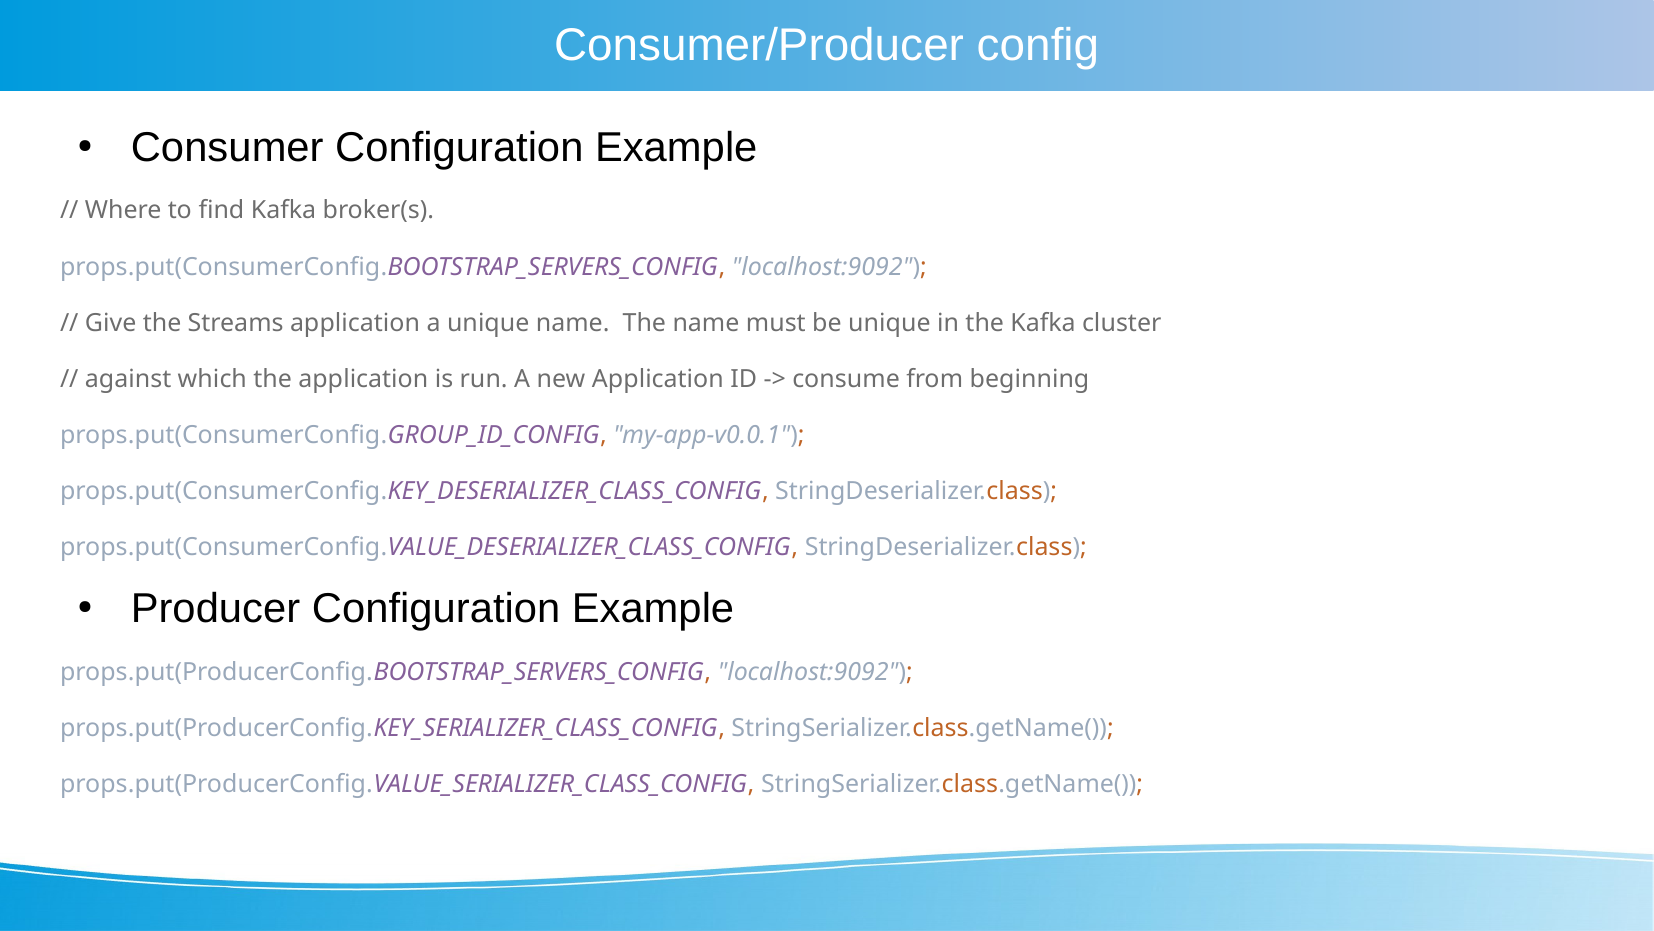

# Consumer/Producer config
Consumer Configuration Example
// Where to find Kafka broker(s).
props.put(ConsumerConfig.BOOTSTRAP_SERVERS_CONFIG, "localhost:9092");
// Give the Streams application a unique name. The name must be unique in the Kafka cluster
// against which the application is run. A new Application ID -> consume from beginning
props.put(ConsumerConfig.GROUP_ID_CONFIG, "my-app-v0.0.1");
props.put(ConsumerConfig.KEY_DESERIALIZER_CLASS_CONFIG, StringDeserializer.class);
props.put(ConsumerConfig.VALUE_DESERIALIZER_CLASS_CONFIG, StringDeserializer.class);
Producer Configuration Example
props.put(ProducerConfig.BOOTSTRAP_SERVERS_CONFIG, "localhost:9092");
props.put(ProducerConfig.KEY_SERIALIZER_CLASS_CONFIG, StringSerializer.class.getName());
props.put(ProducerConfig.VALUE_SERIALIZER_CLASS_CONFIG, StringSerializer.class.getName());